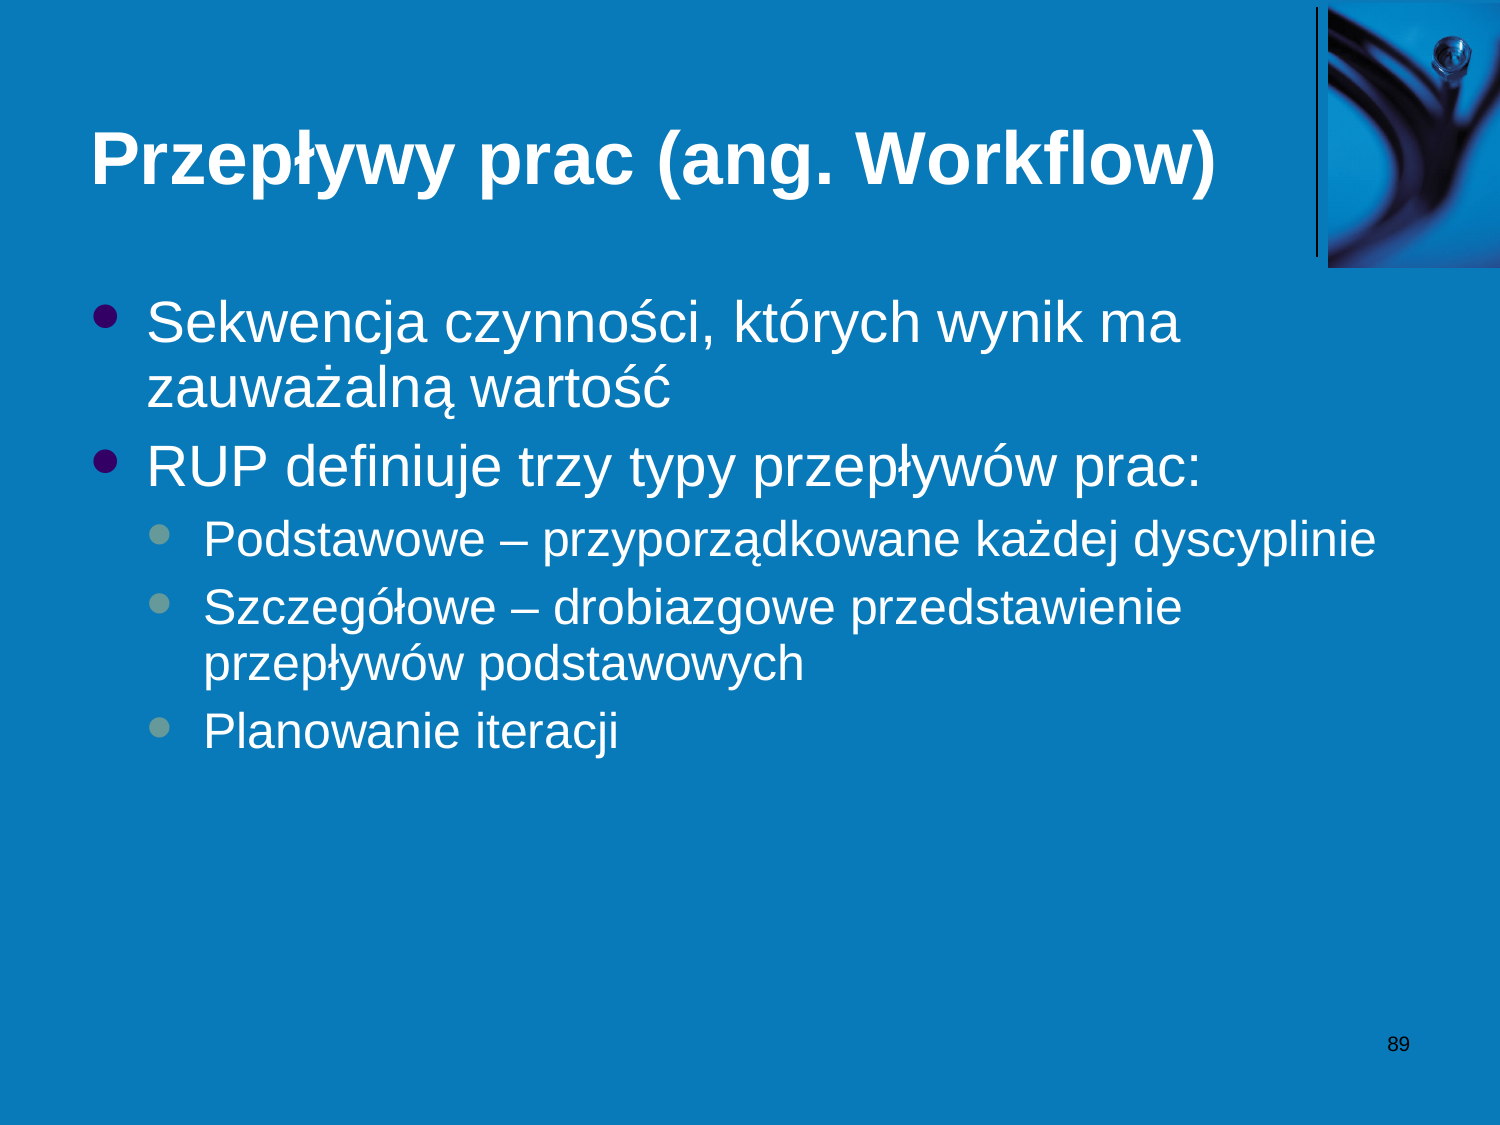

# Przepływy prac (ang. Workflow)
Sekwencja czynności, których wynik ma zauważalną wartość
RUP definiuje trzy typy przepływów prac:
Podstawowe – przyporządkowane każdej dyscyplinie
Szczegółowe – drobiazgowe przedstawienie przepływów podstawowych
Planowanie iteracji
89